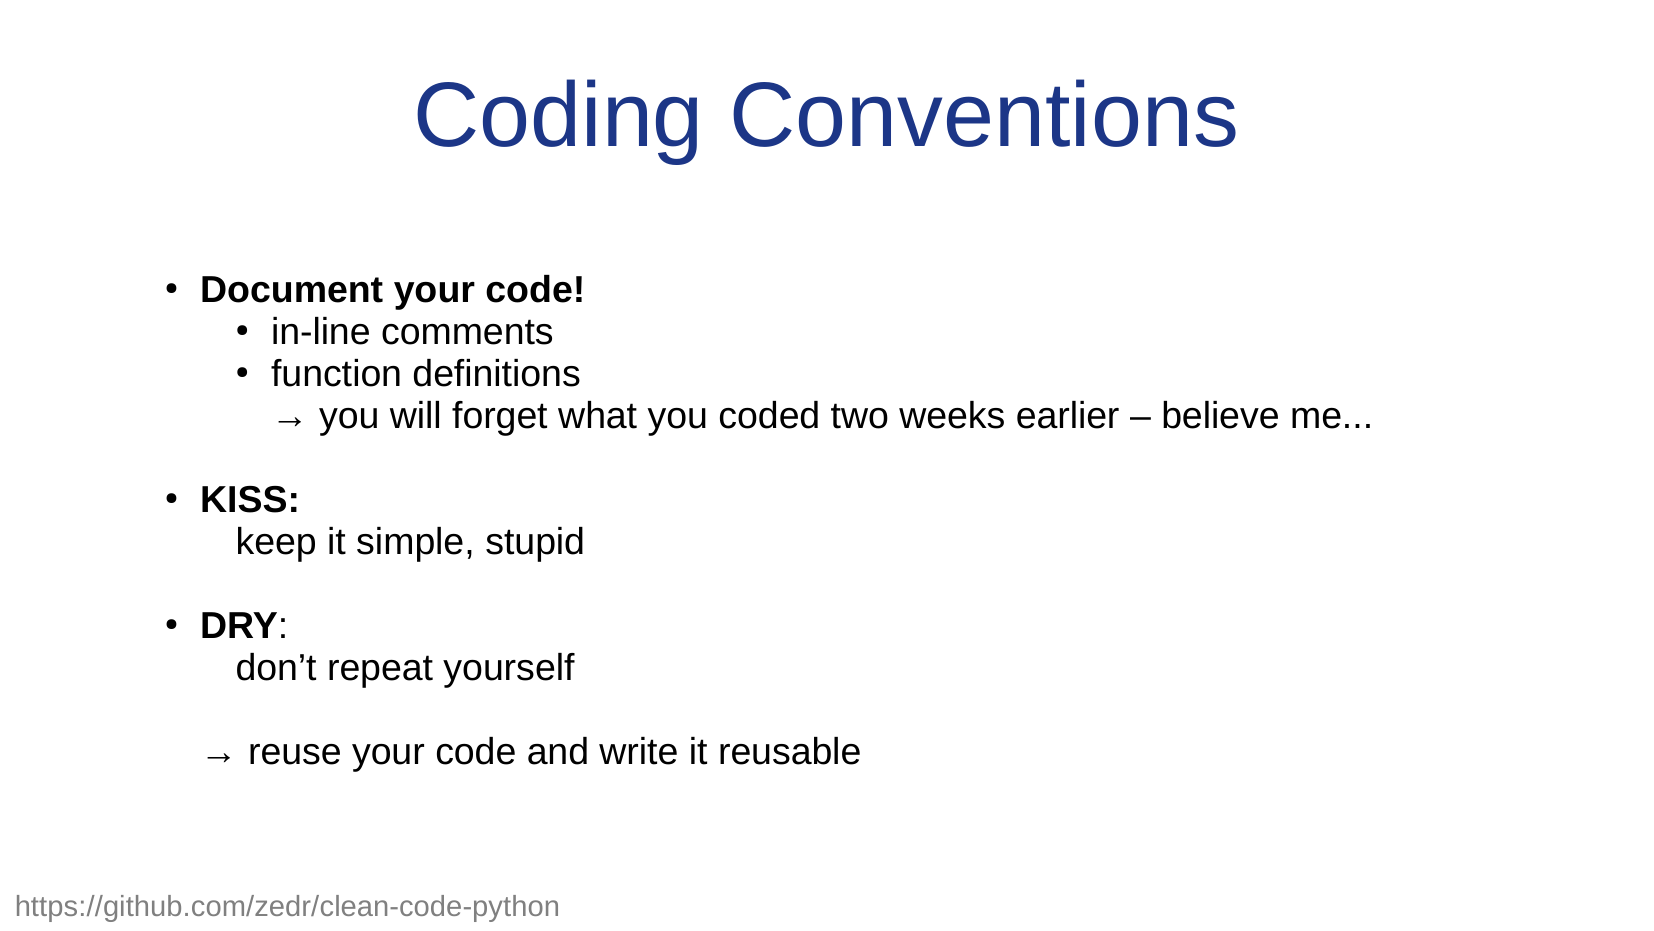

# Coding Conventions
Document your code!
in-line comments
function definitions
→ you will forget what you coded two weeks earlier – believe me...
KISS:
keep it simple, stupid
DRY:
don’t repeat yourself
→ reuse your code and write it reusable
https://github.com/zedr/clean-code-python